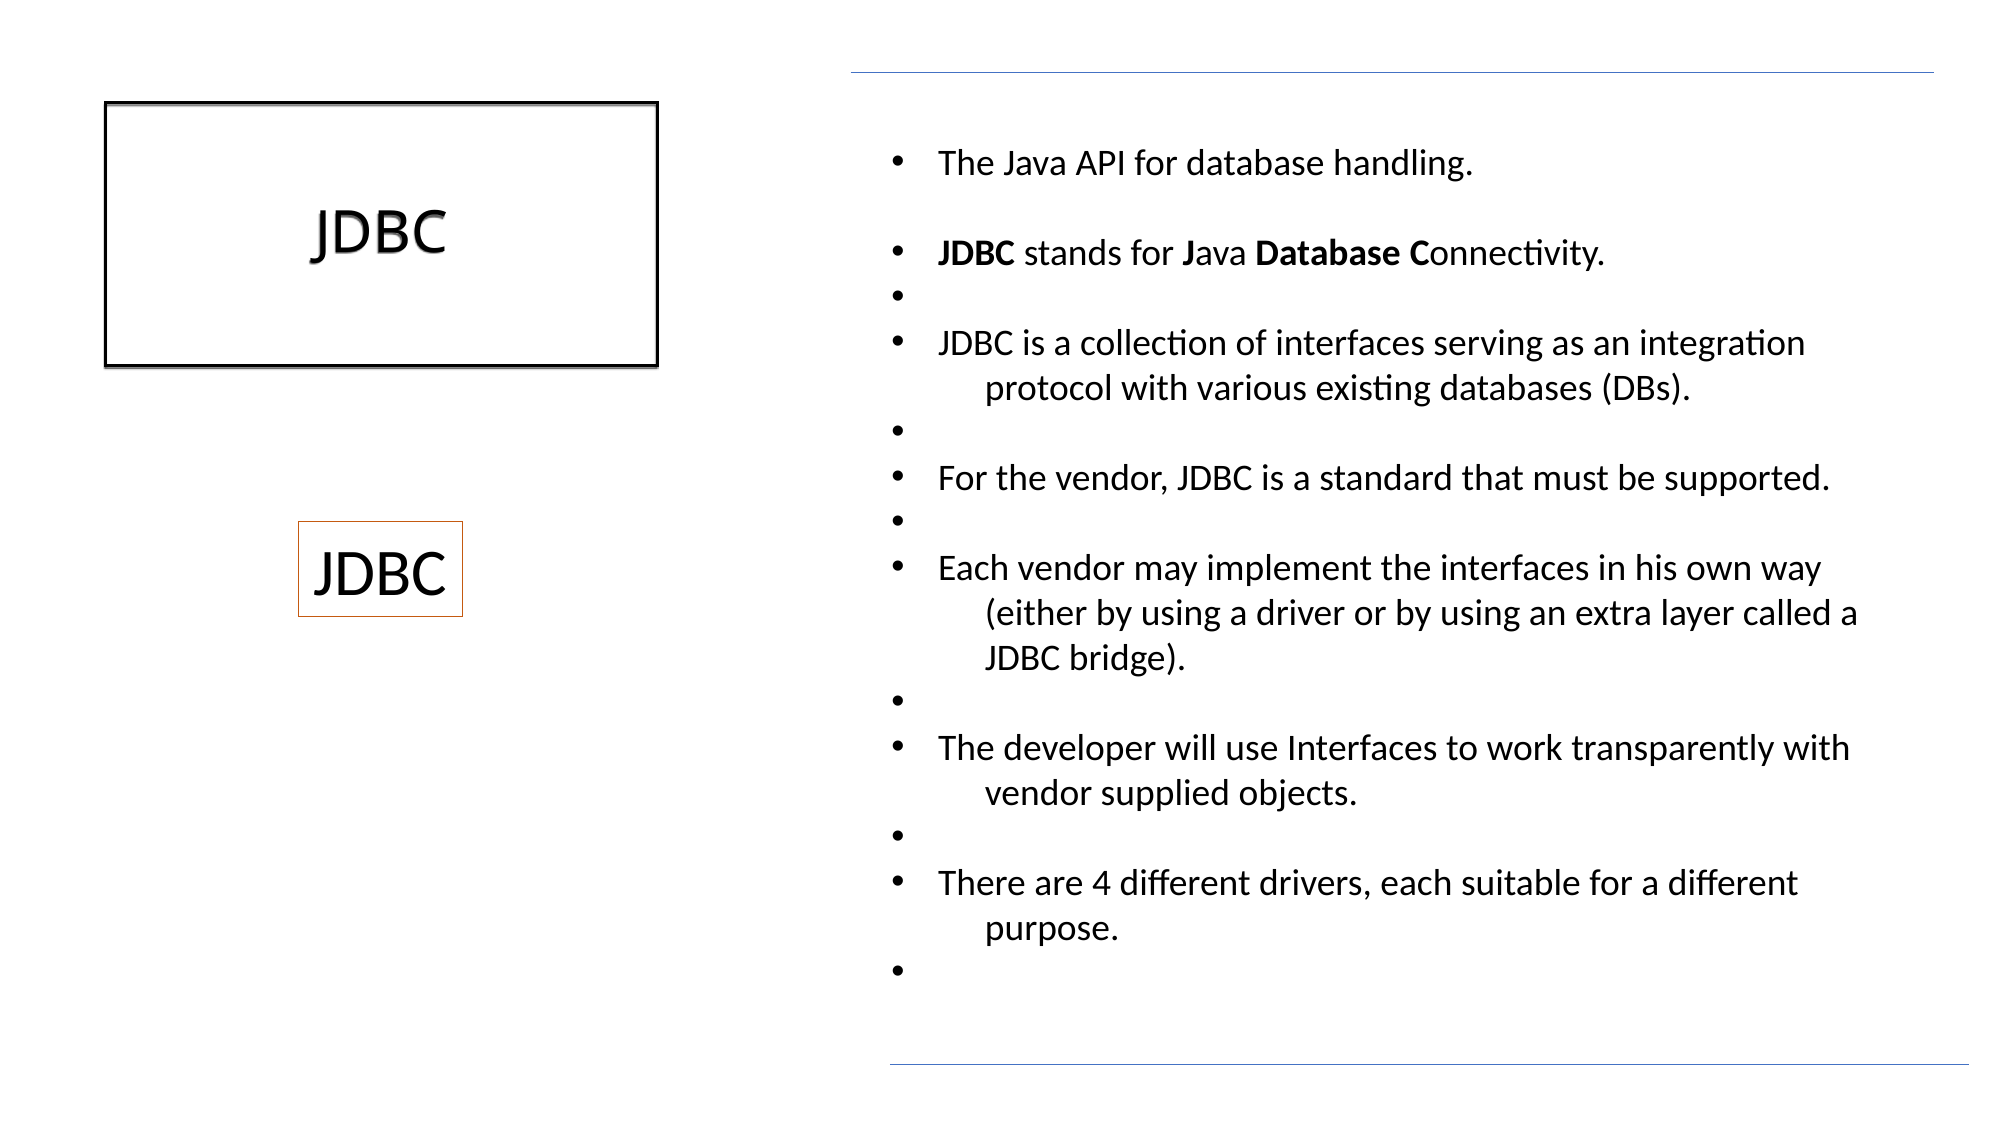

# JDBC
The Java API for database handling.
JDBC stands for Java Database Connectivity.
JDBC is a collection of interfaces serving as an integration protocol with various existing databases (DBs).
For the vendor, JDBC is a standard that must be supported.
Each vendor may implement the interfaces in his own way (either by using a driver or by using an extra layer called a JDBC bridge).
The developer will use Interfaces to work transparently with vendor supplied objects.
There are 4 different drivers, each suitable for a different purpose.
JDBC